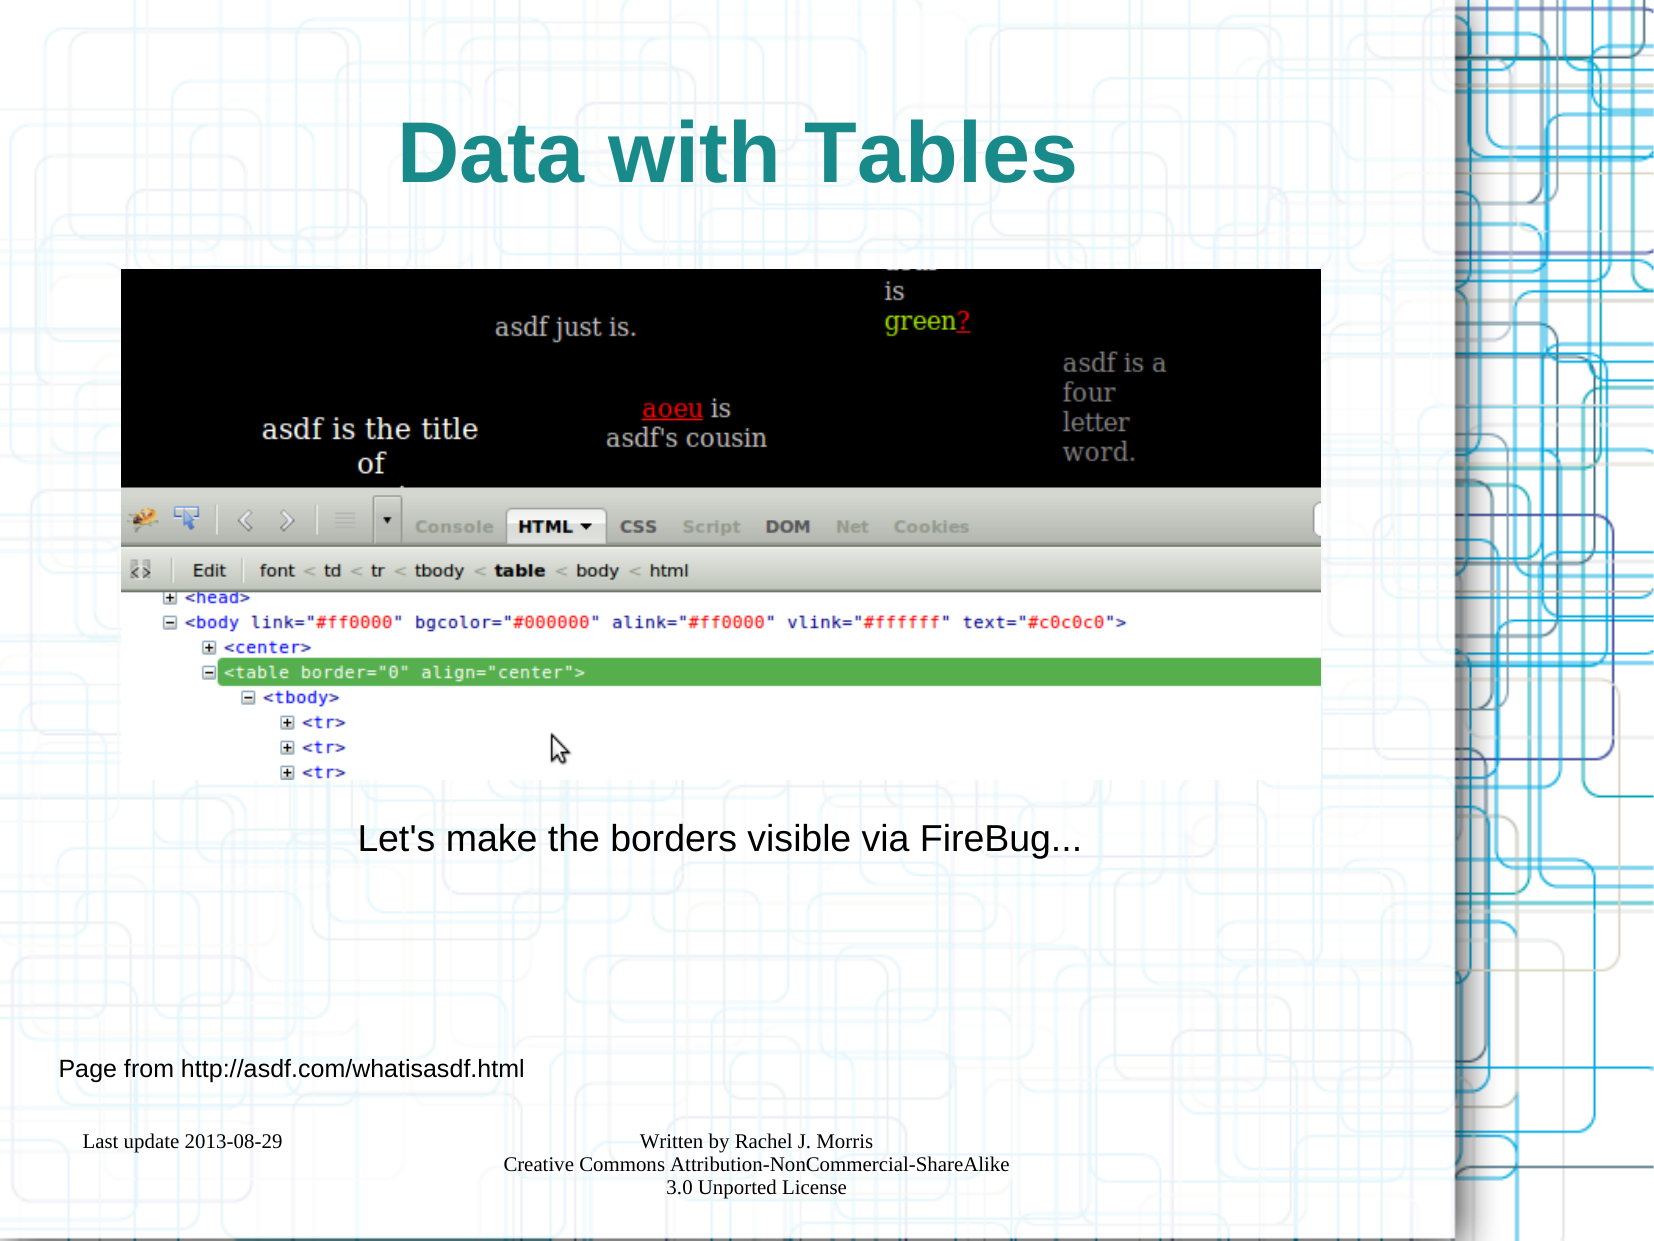

# Data with Tables
Let's make the borders visible via FireBug...
Page from http://asdf.com/whatisasdf.html